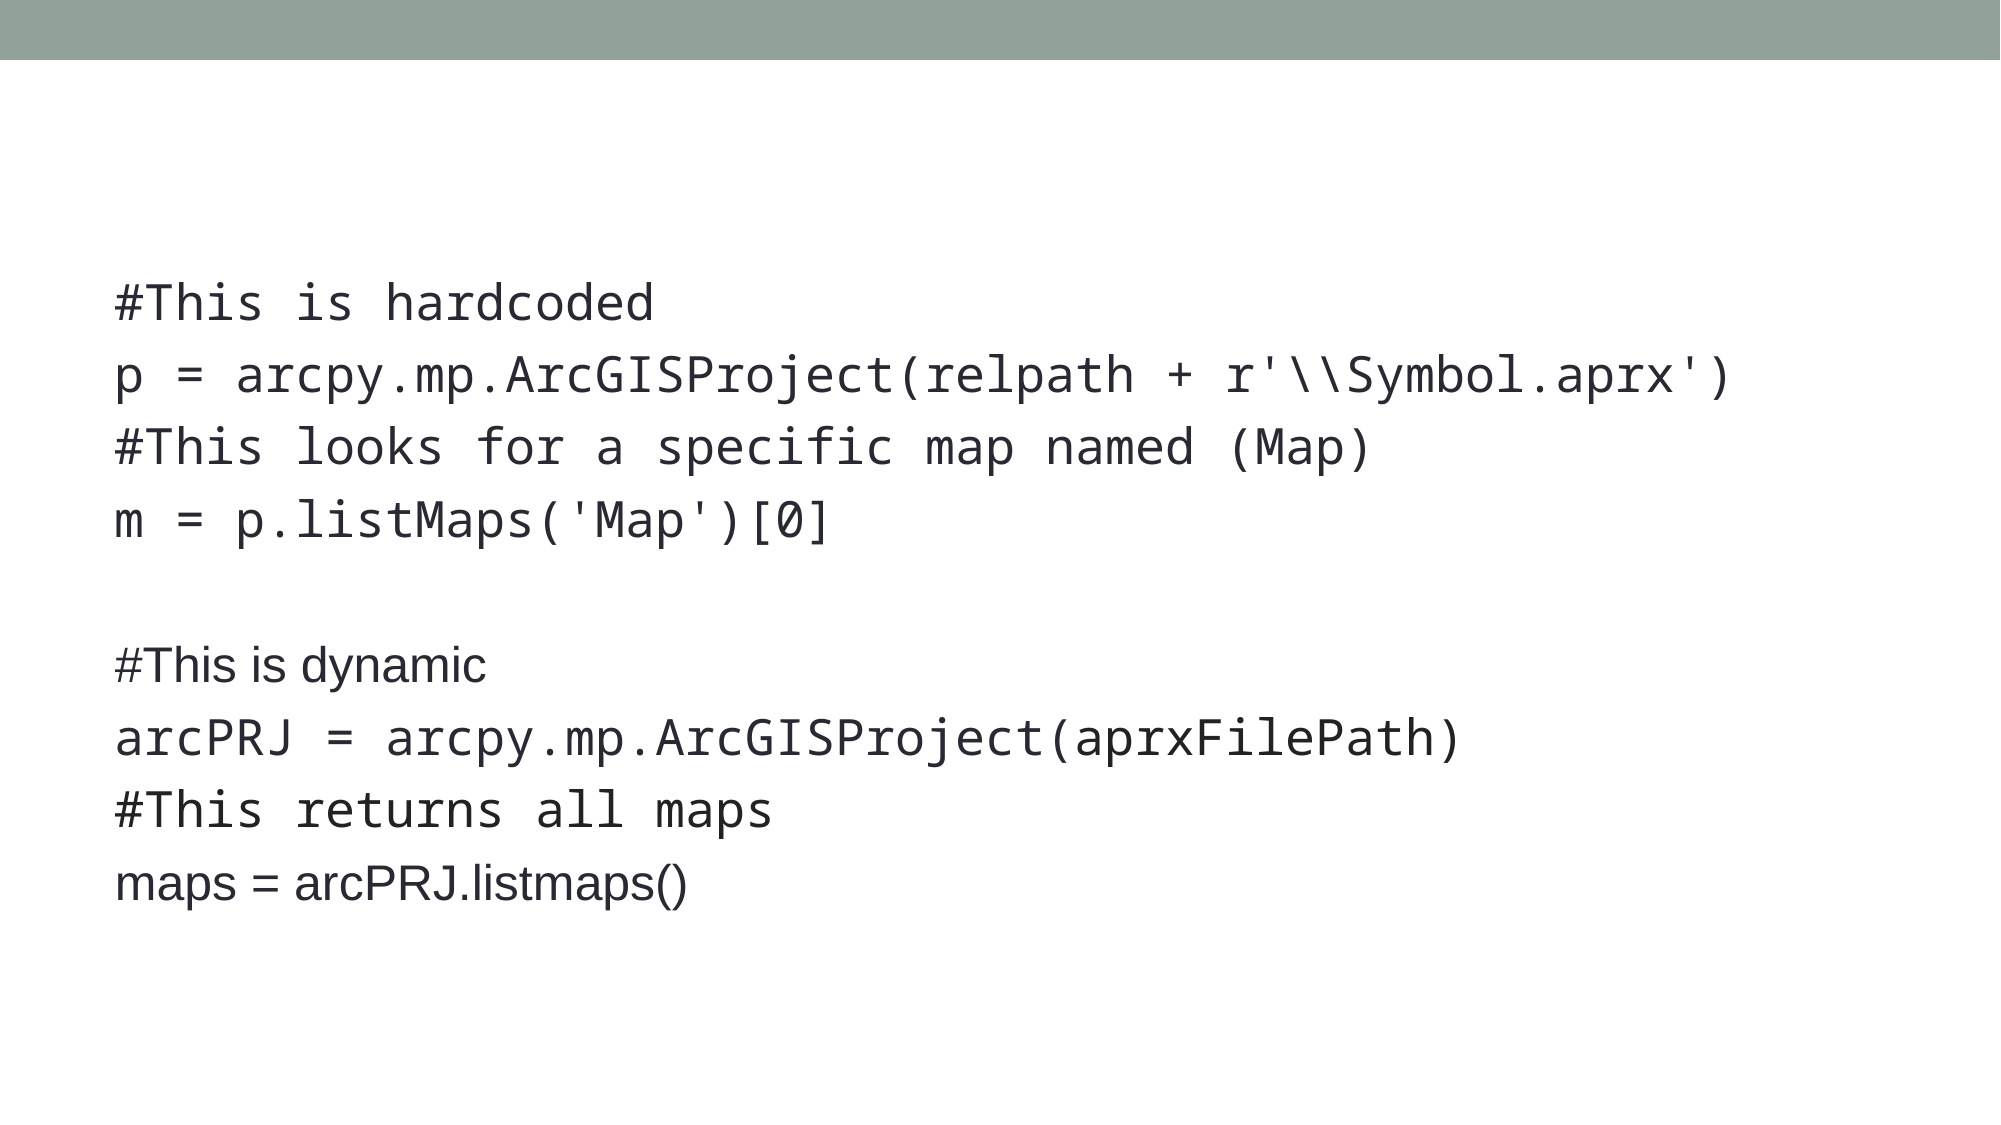

#
#This is hardcoded
p = arcpy.mp.ArcGISProject(relpath + r'\\Symbol.aprx')
#This looks for a specific map named (Map)
m = p.listMaps('Map')[0]
#This is dynamic
arcPRJ = arcpy.mp.ArcGISProject(aprxFilePath)
#This returns all maps
maps = arcPRJ.listmaps()